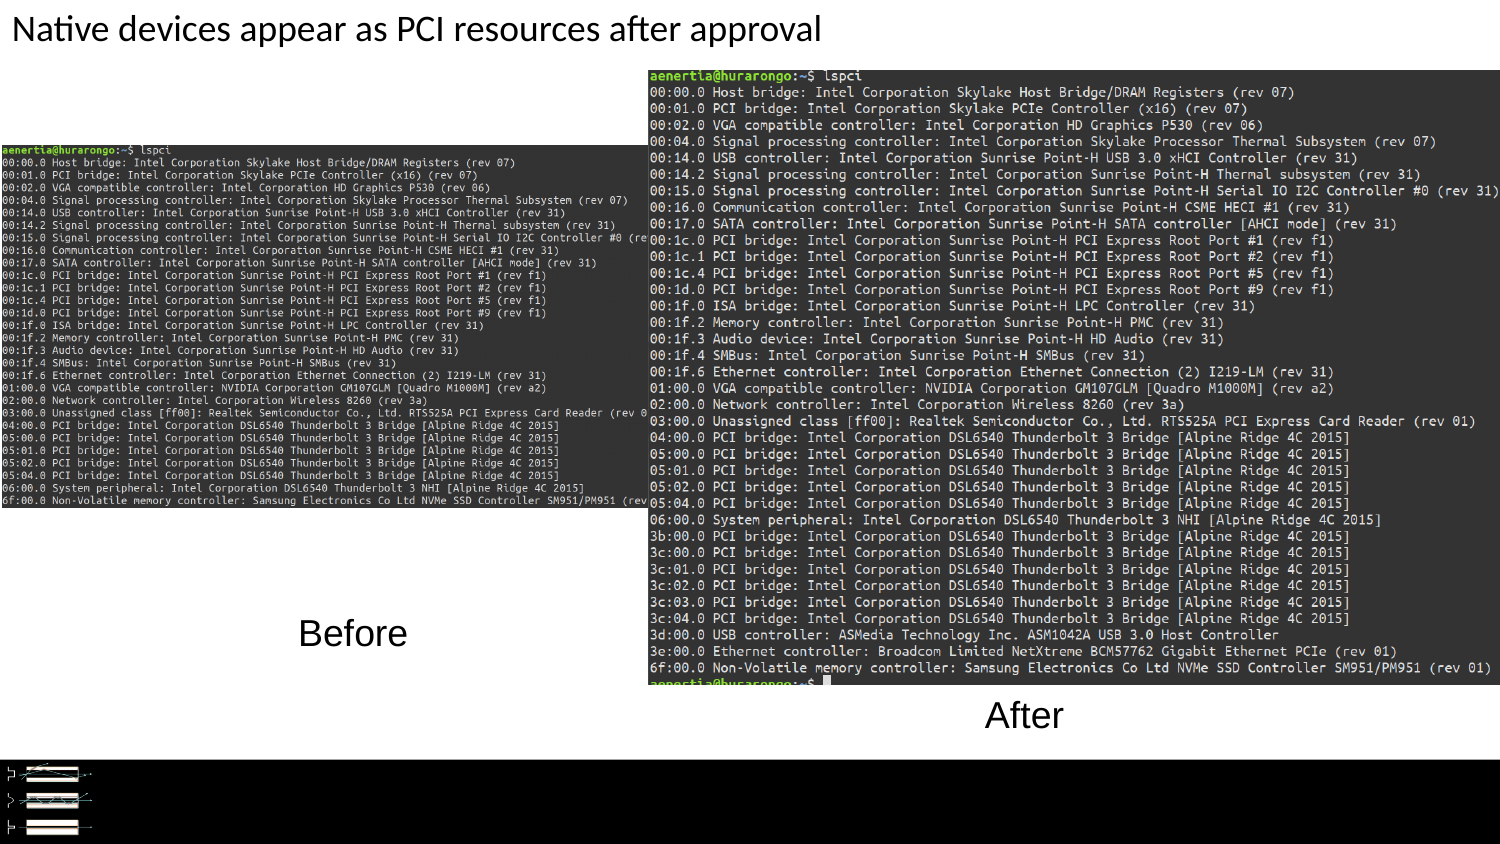

# Native devices appear as PCI resources after approval
Before
After